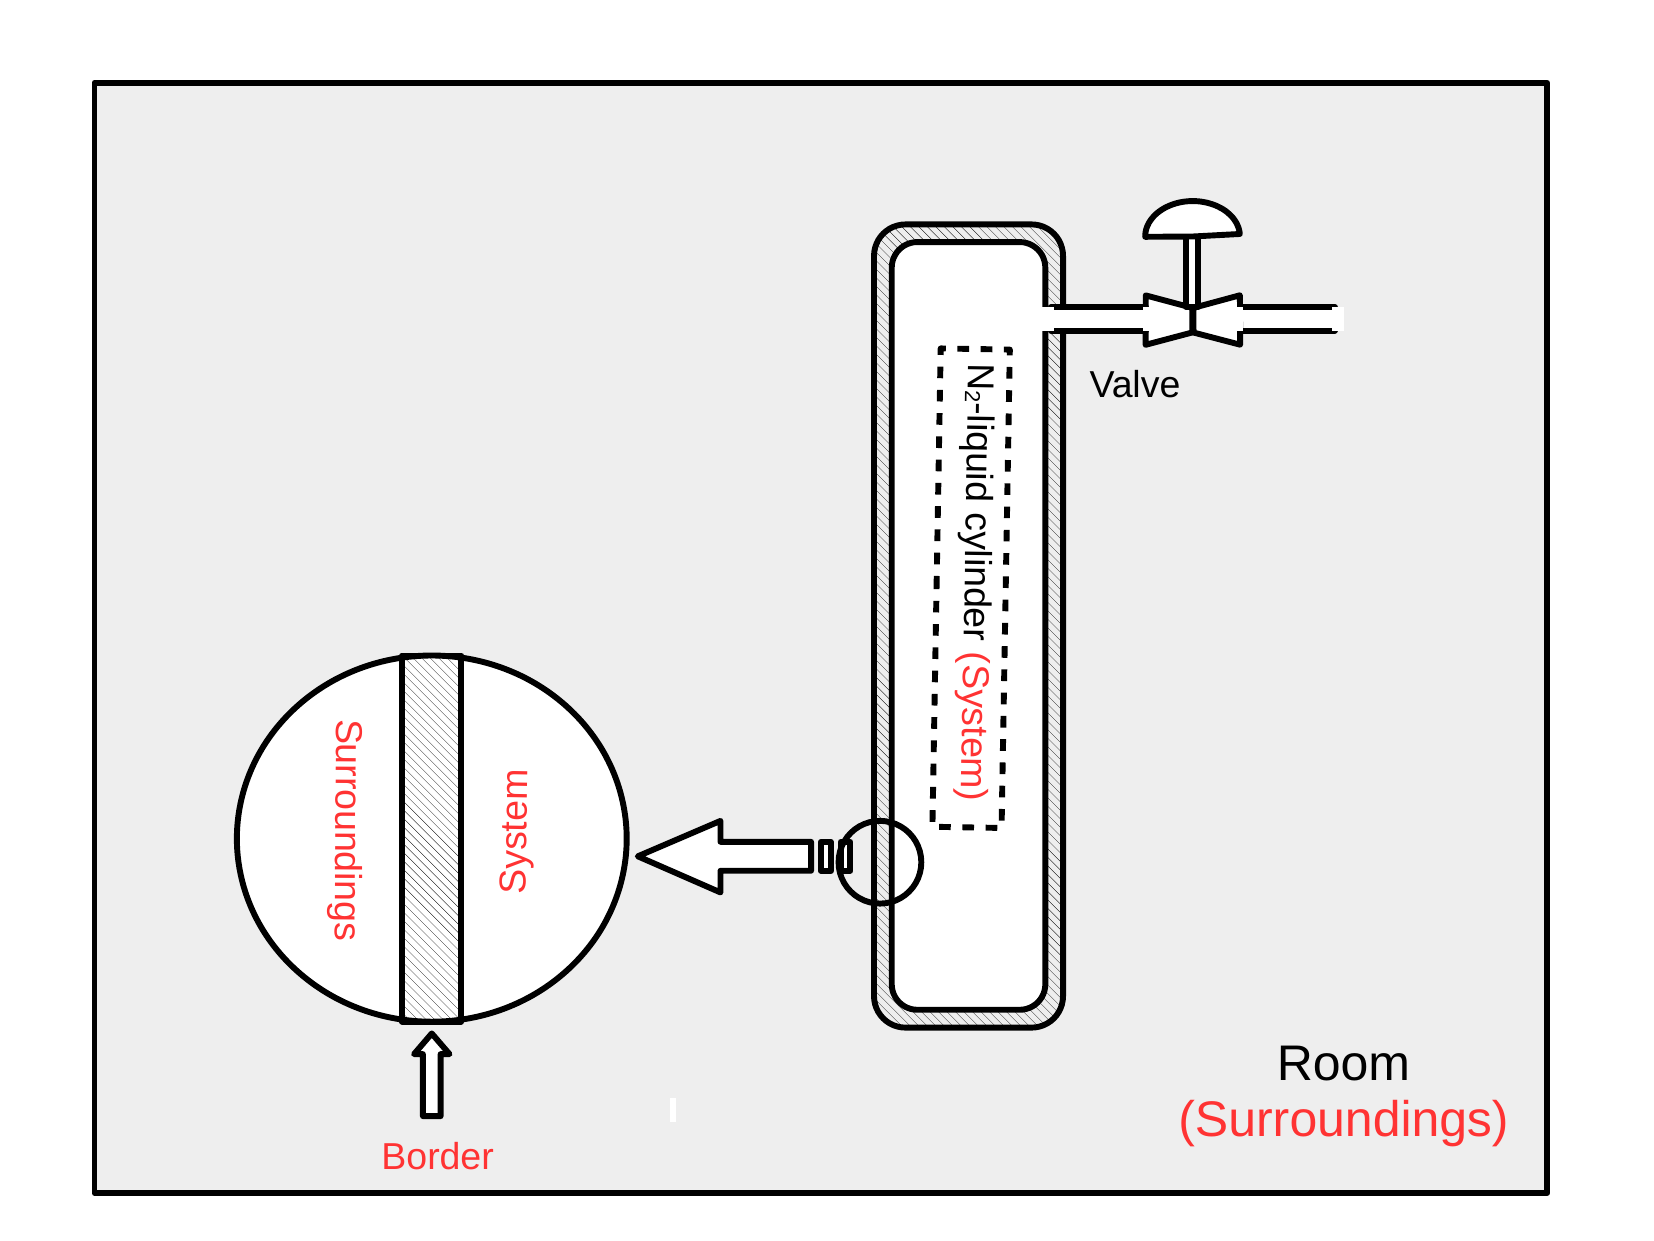

Valve
N2-liquid cylinder (System)
Surroundings
System
Room
(Surroundings)
Border